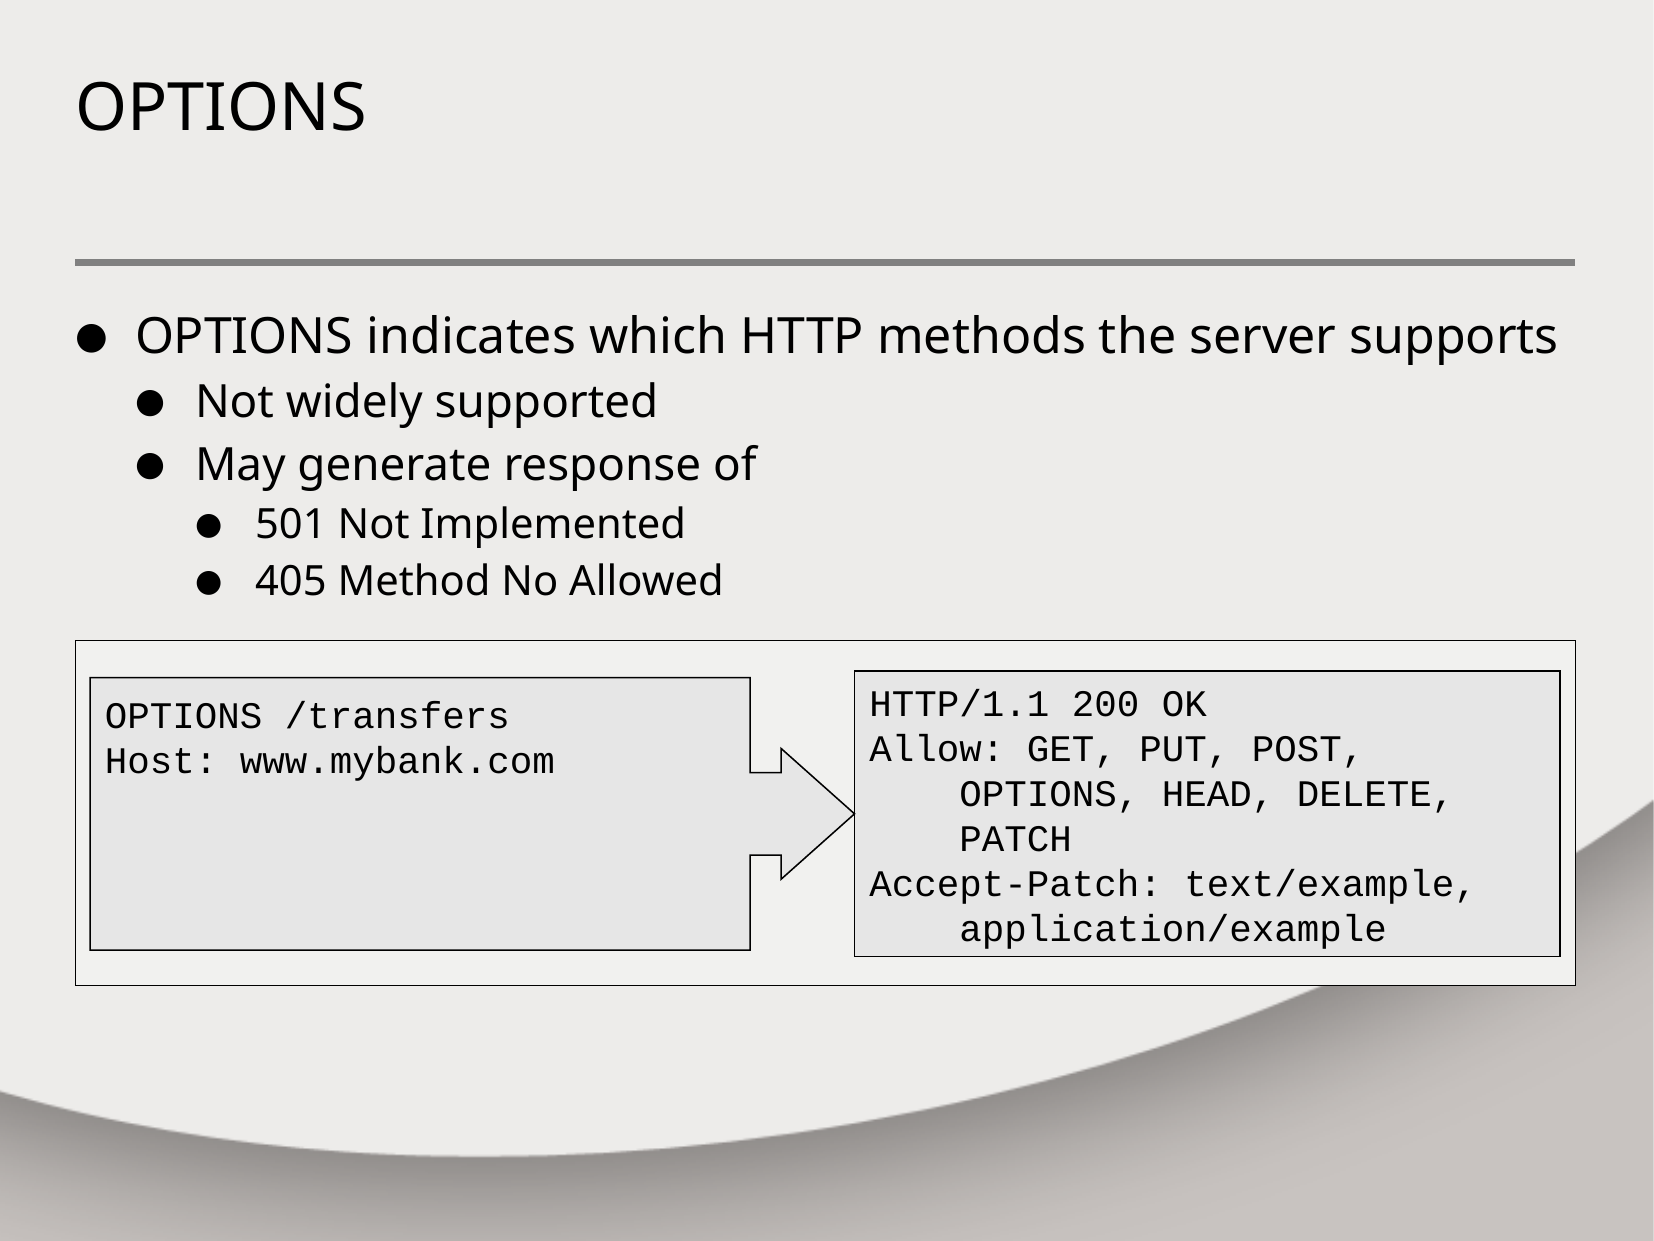

# OPTIONS
OPTIONS indicates which HTTP methods the server supports
Not widely supported
May generate response of
501 Not Implemented
405 Method No Allowed
HTTP/1.1 200 OK
Allow: GET, PUT, POST,
 OPTIONS, HEAD, DELETE,
 PATCH
Accept-Patch: text/example,
 application/example
OPTIONS /transfers
Host: www.mybank.com